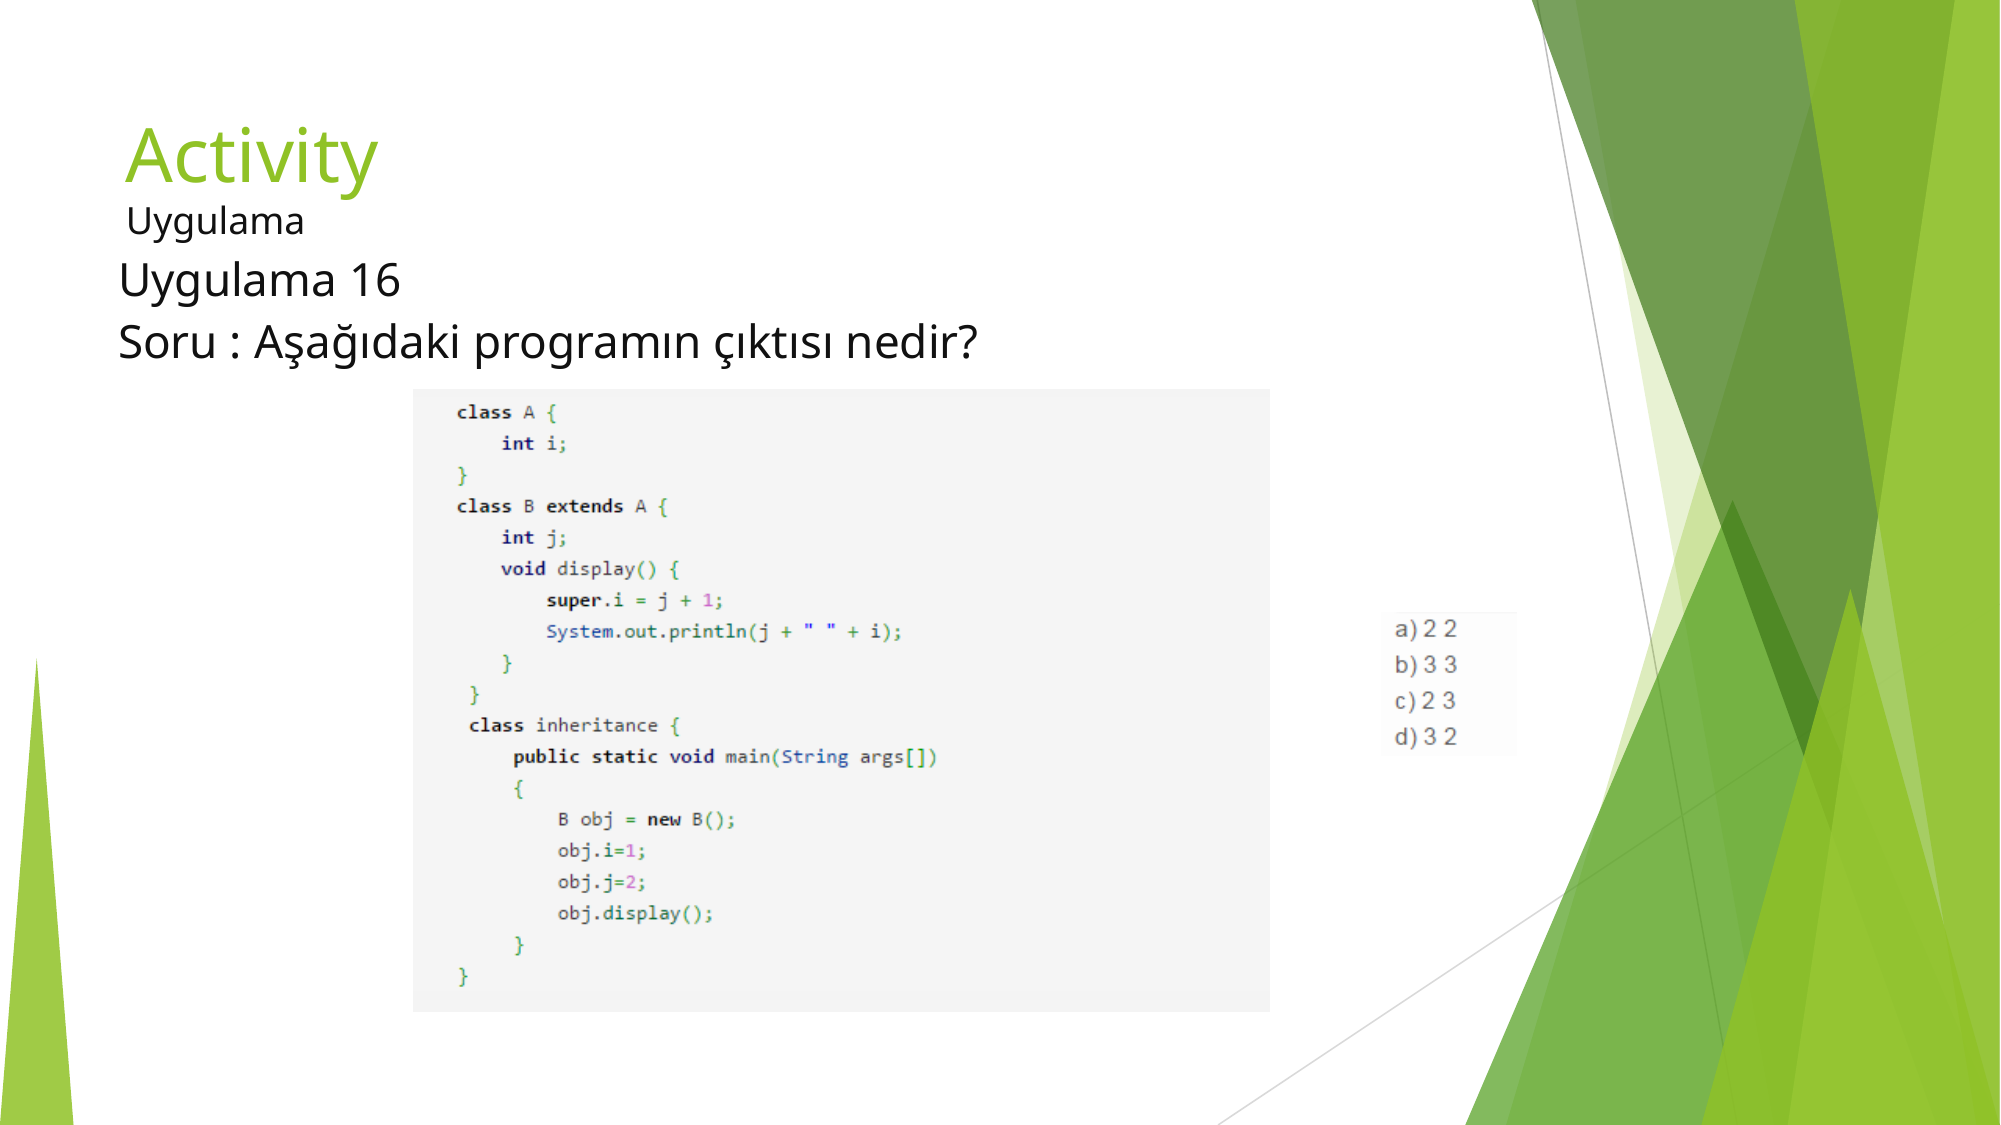

Uygulama 16
Soru : Aşağıdaki programın çıktısı nedir?
# Activity Uygulama